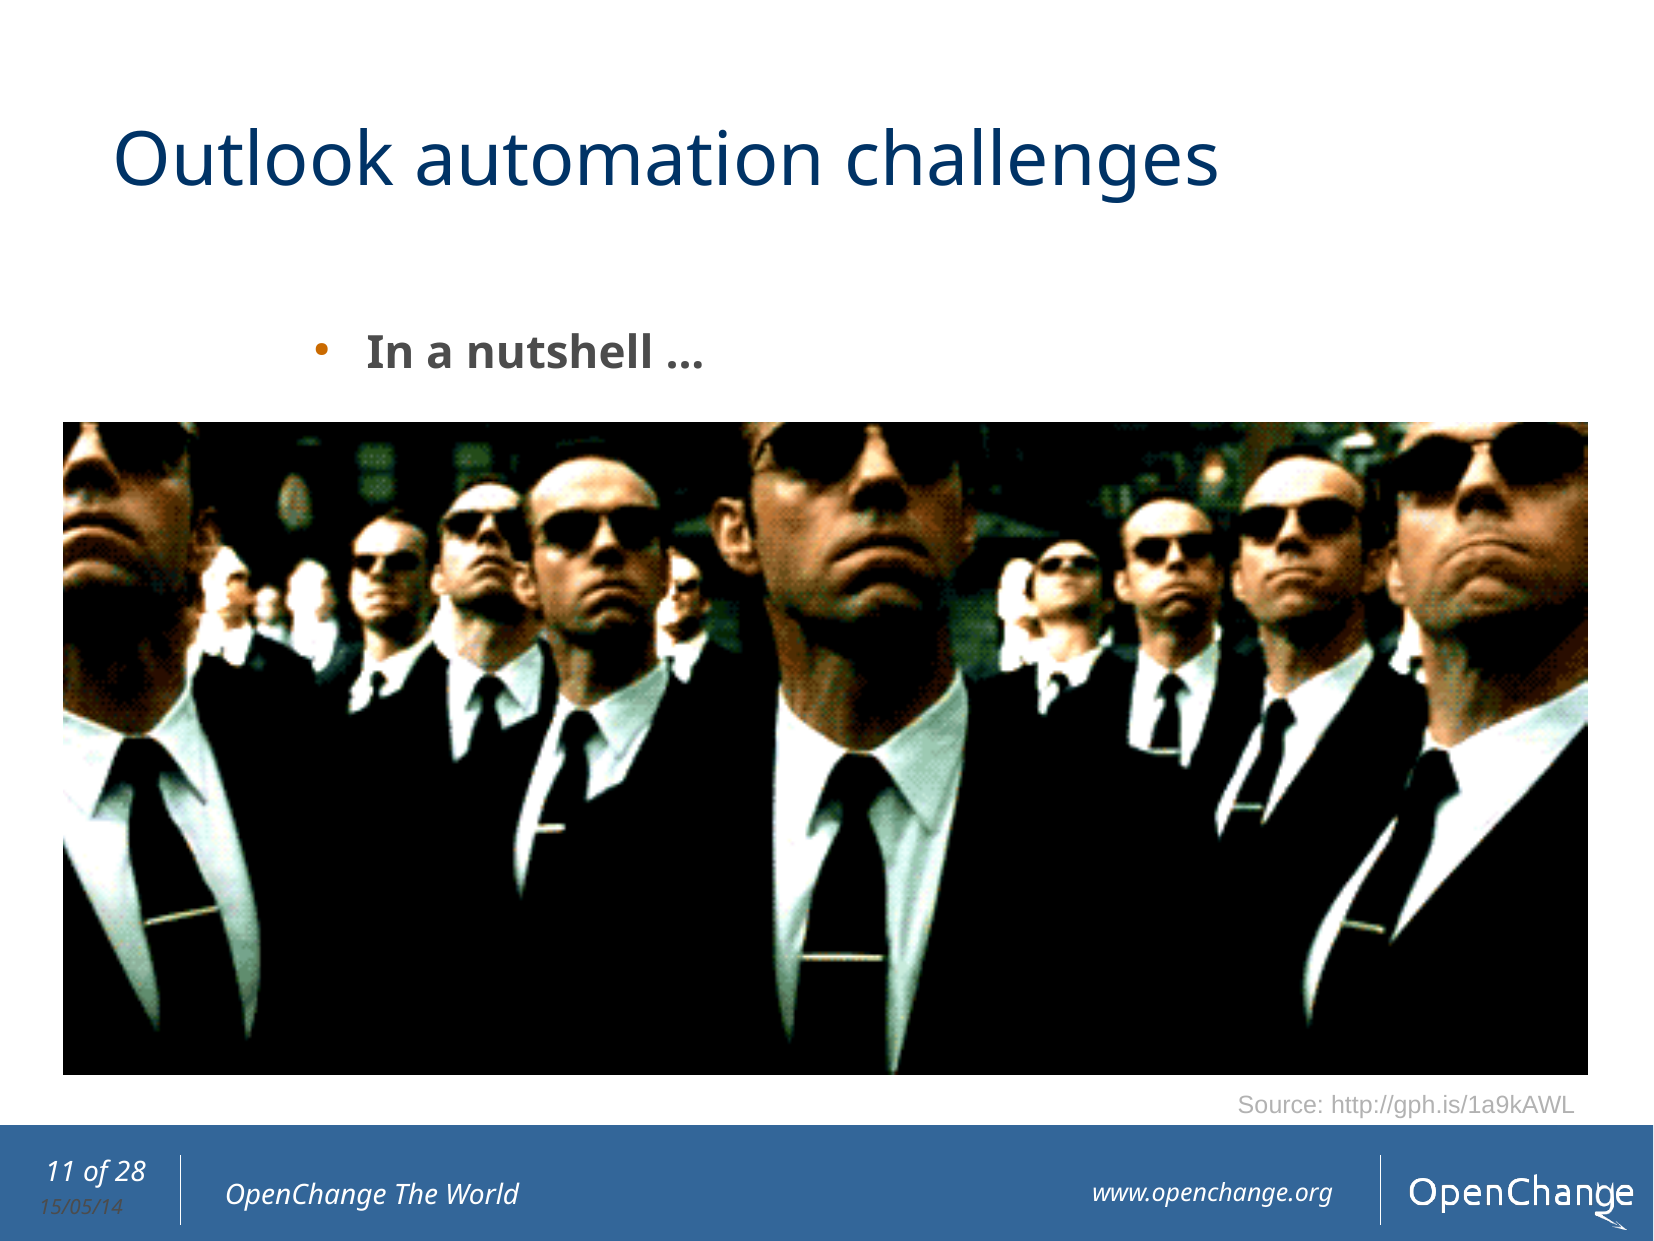

# Outlook automation challenges
In a nutshell ...
Source: http://gph.is/1a9kAWL